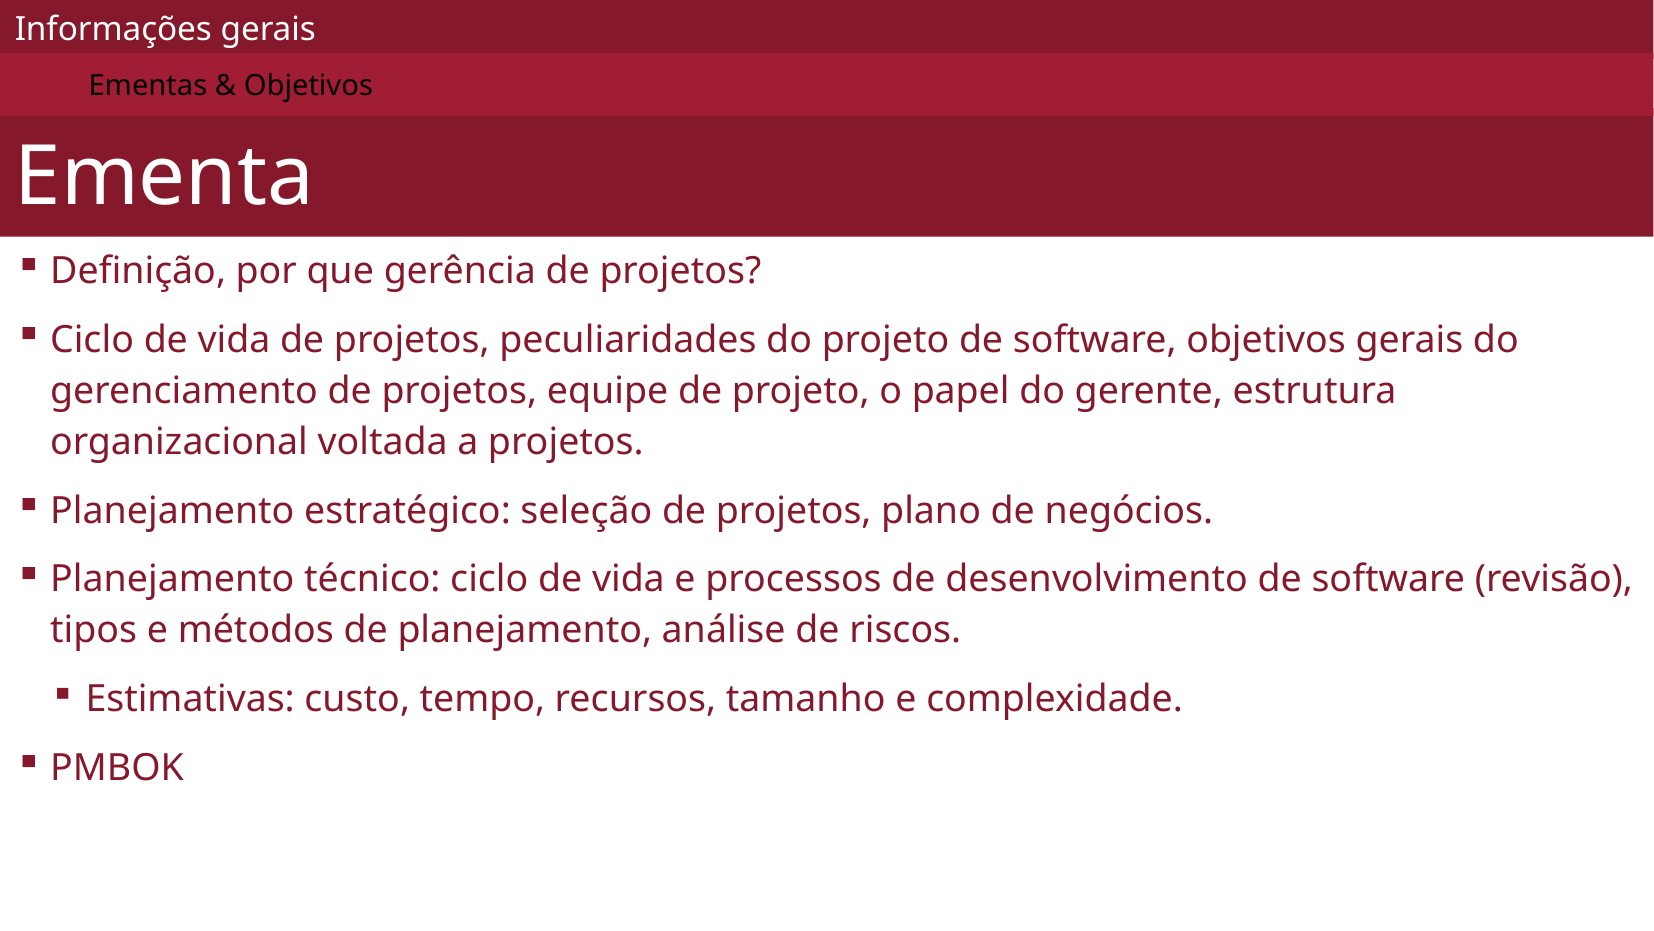

Informações gerais
	Ementas & Objetivos
Ementa
Definição, por que gerência de projetos?
Ciclo de vida de projetos, peculiaridades do projeto de software, objetivos gerais do gerenciamento de projetos, equipe de projeto, o papel do gerente, estrutura organizacional voltada a projetos.
Planejamento estratégico: seleção de projetos, plano de negócios.
Planejamento técnico: ciclo de vida e processos de desenvolvimento de software (revisão), tipos e métodos de planejamento, análise de riscos.
Estimativas: custo, tempo, recursos, tamanho e complexidade.
PMBOK